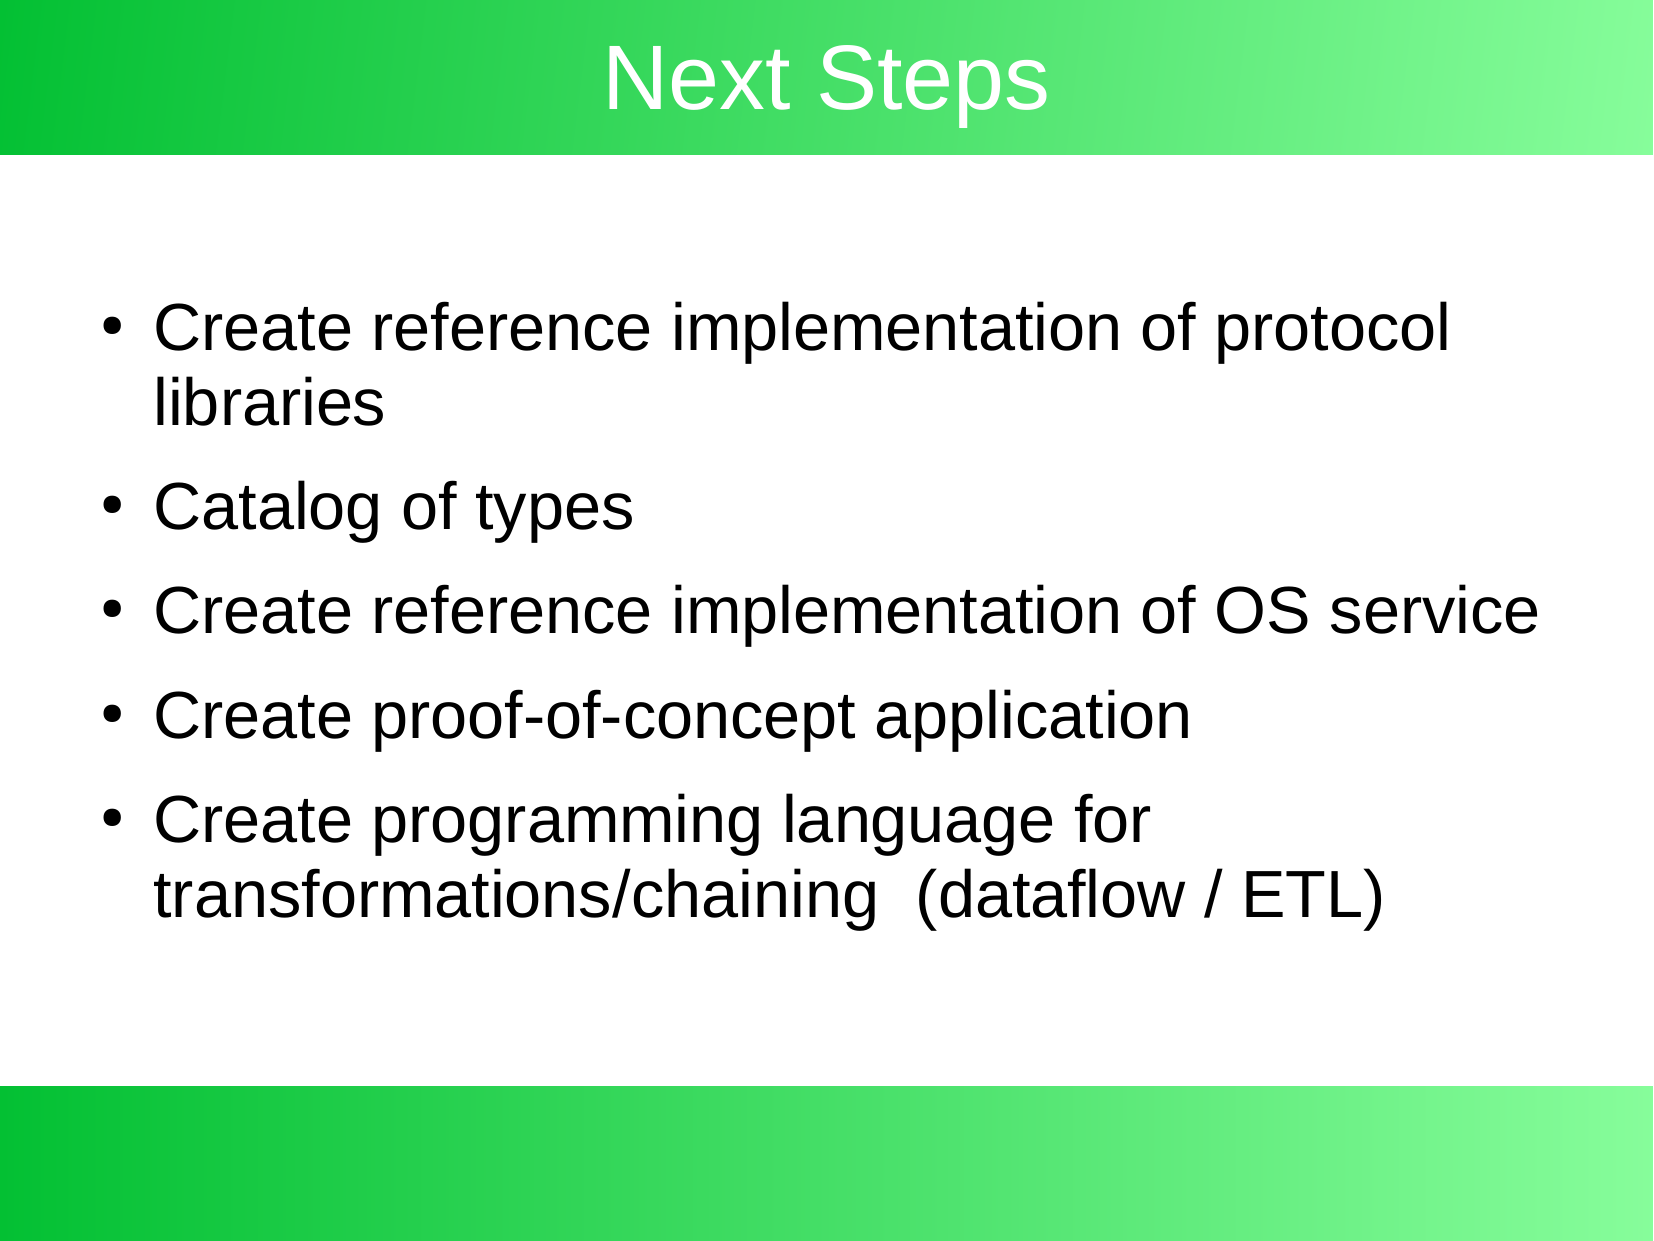

# Next Steps
Create reference implementation of protocol libraries
Catalog of types
Create reference implementation of OS service
Create proof-of-concept application
Create programming language for transformations/chaining (dataflow / ETL)